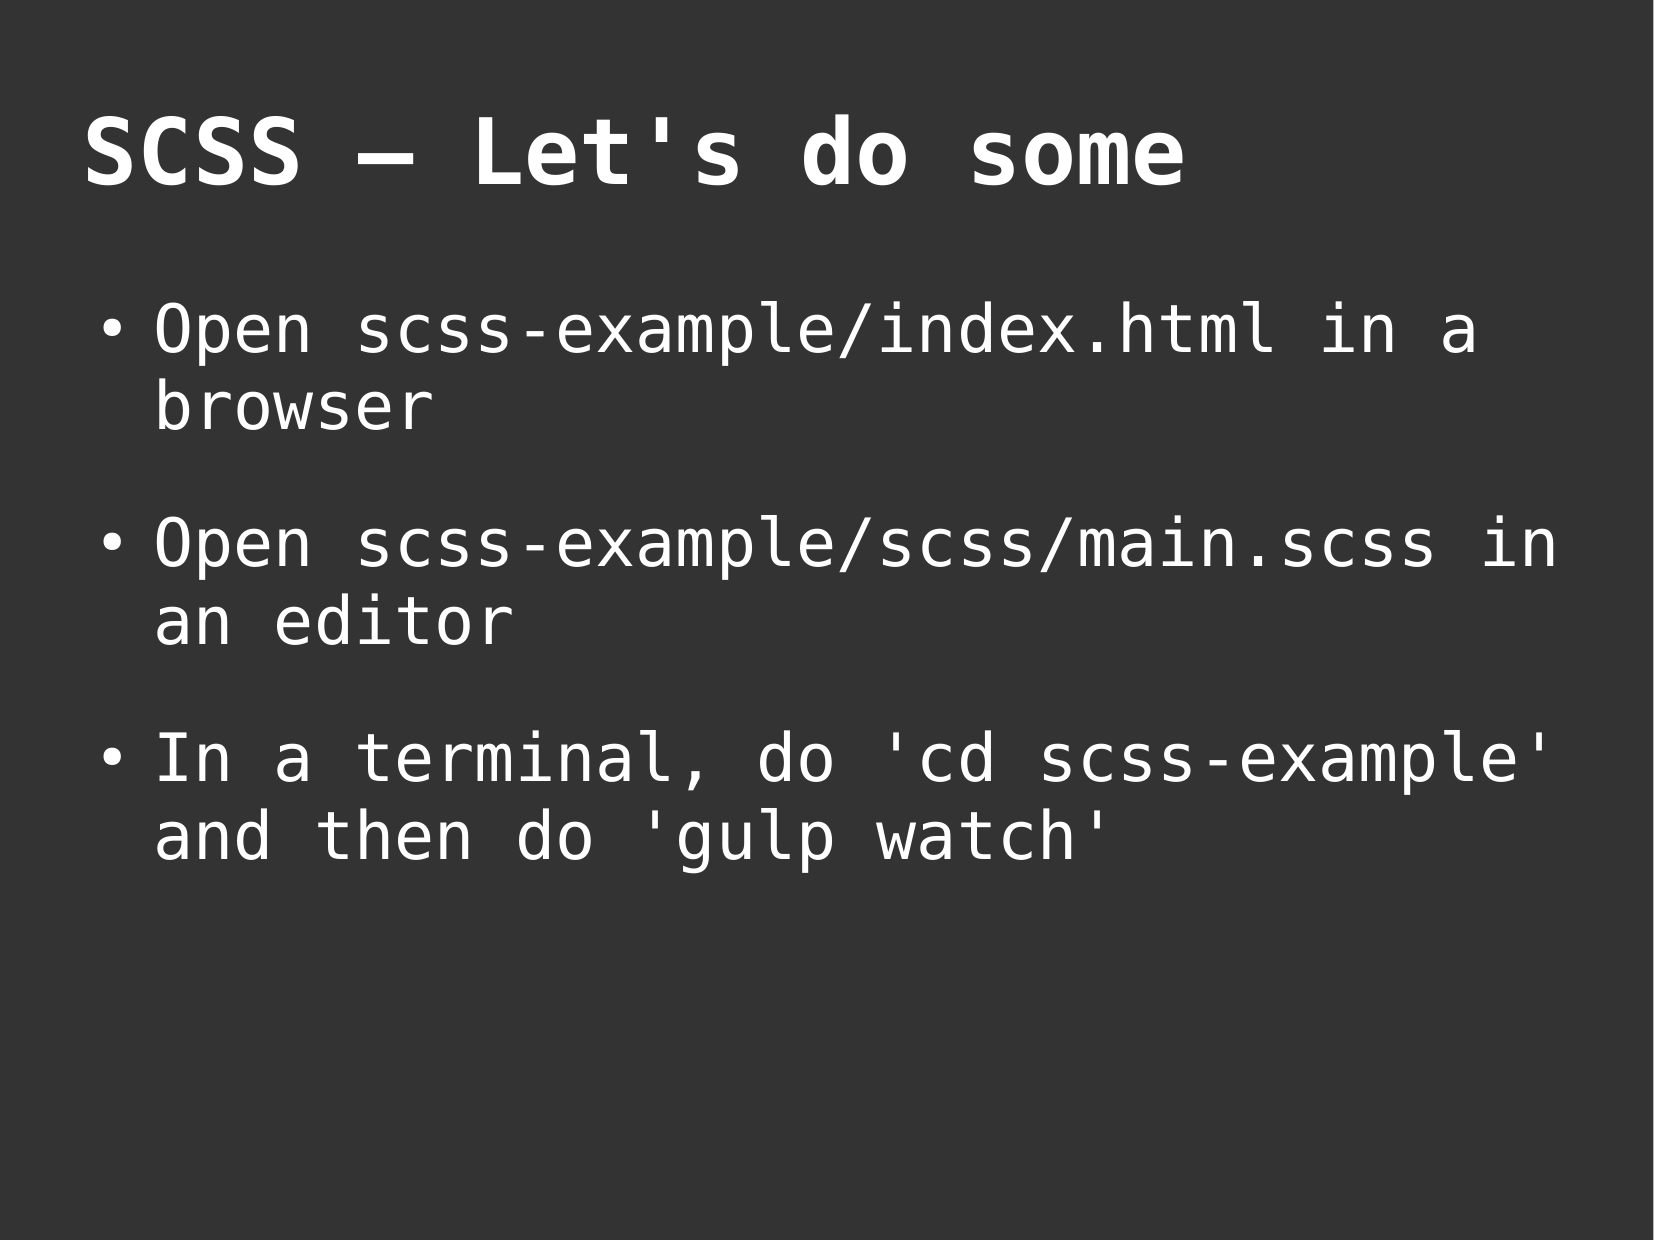

# SCSS – Let's do some
Open scss-example/index.html in a browser
Open scss-example/scss/main.scss in an editor
In a terminal, do 'cd scss-example' and then do 'gulp watch'